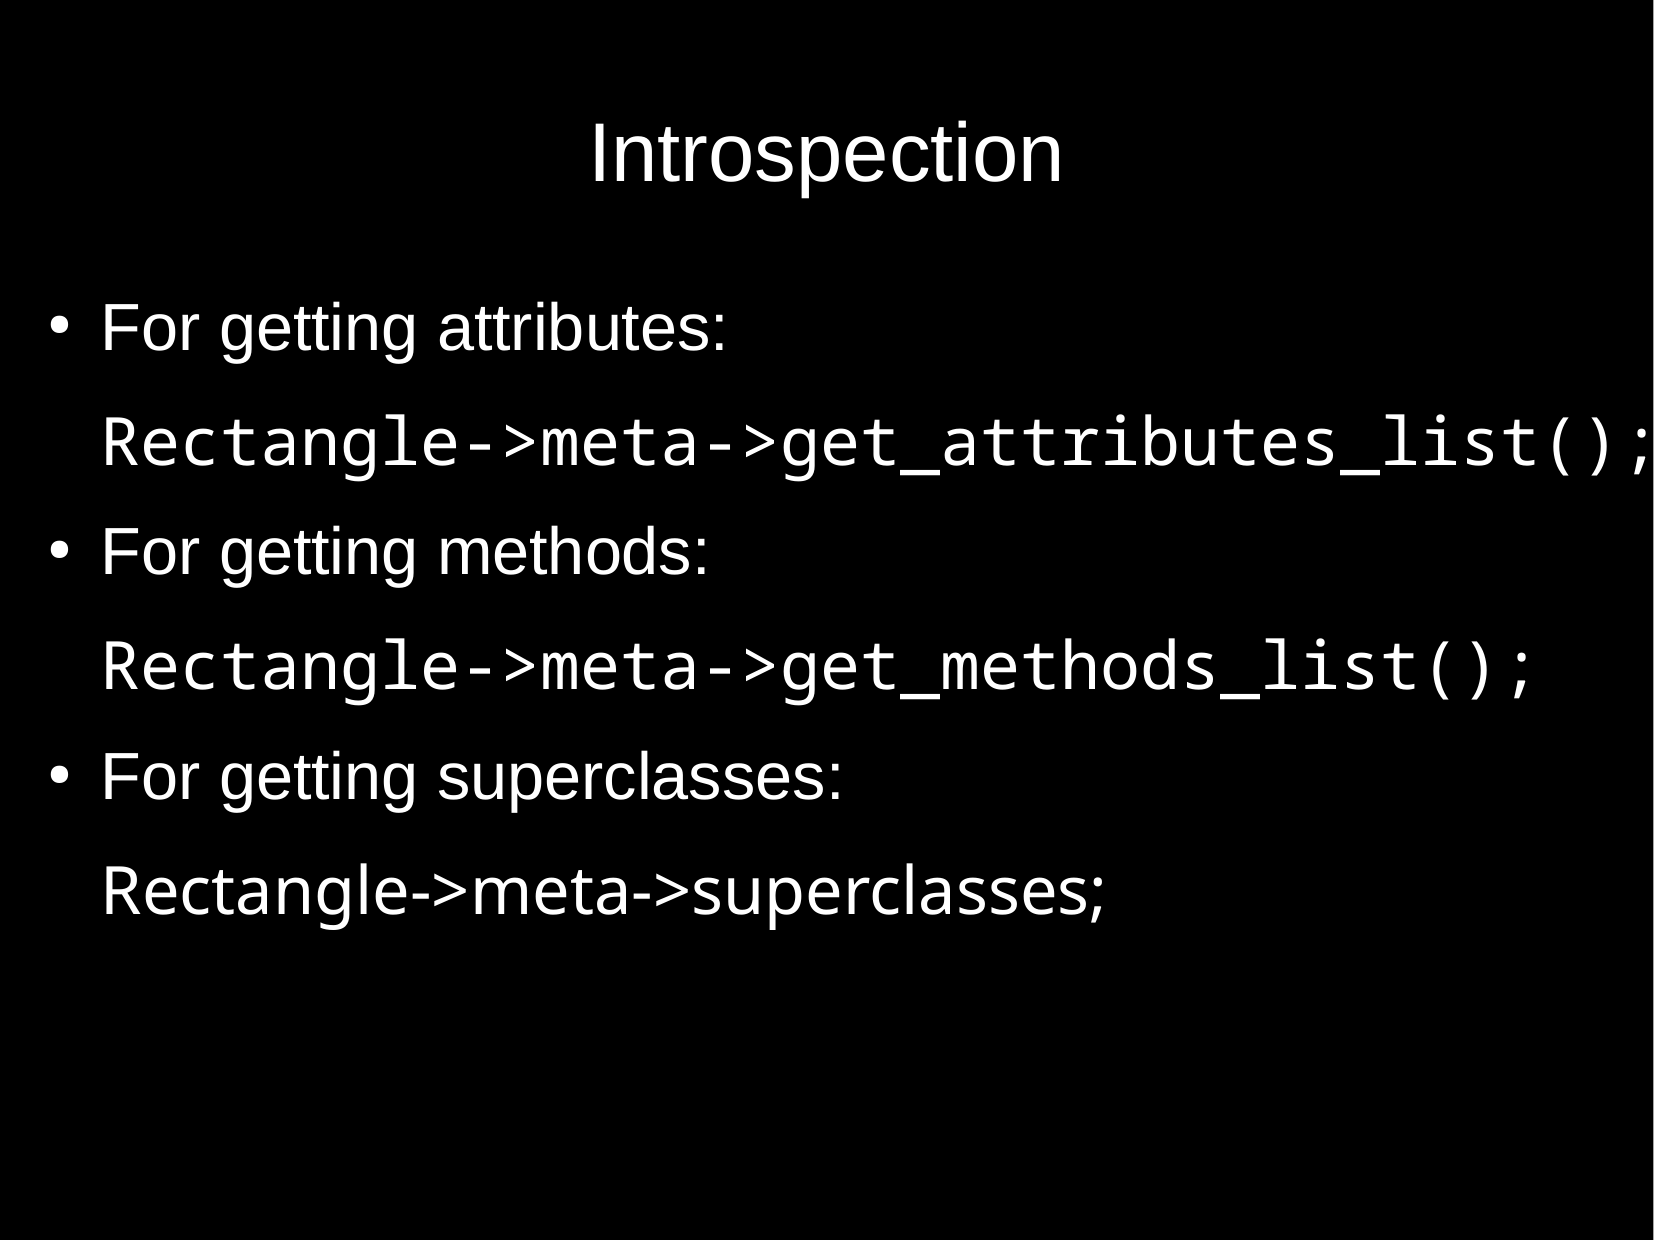

# Introspection
For getting attributes:
Rectangle->meta->get_attributes_list();
For getting methods:
Rectangle->meta->get_methods_list();
For getting superclasses:
Rectangle->meta->superclasses;